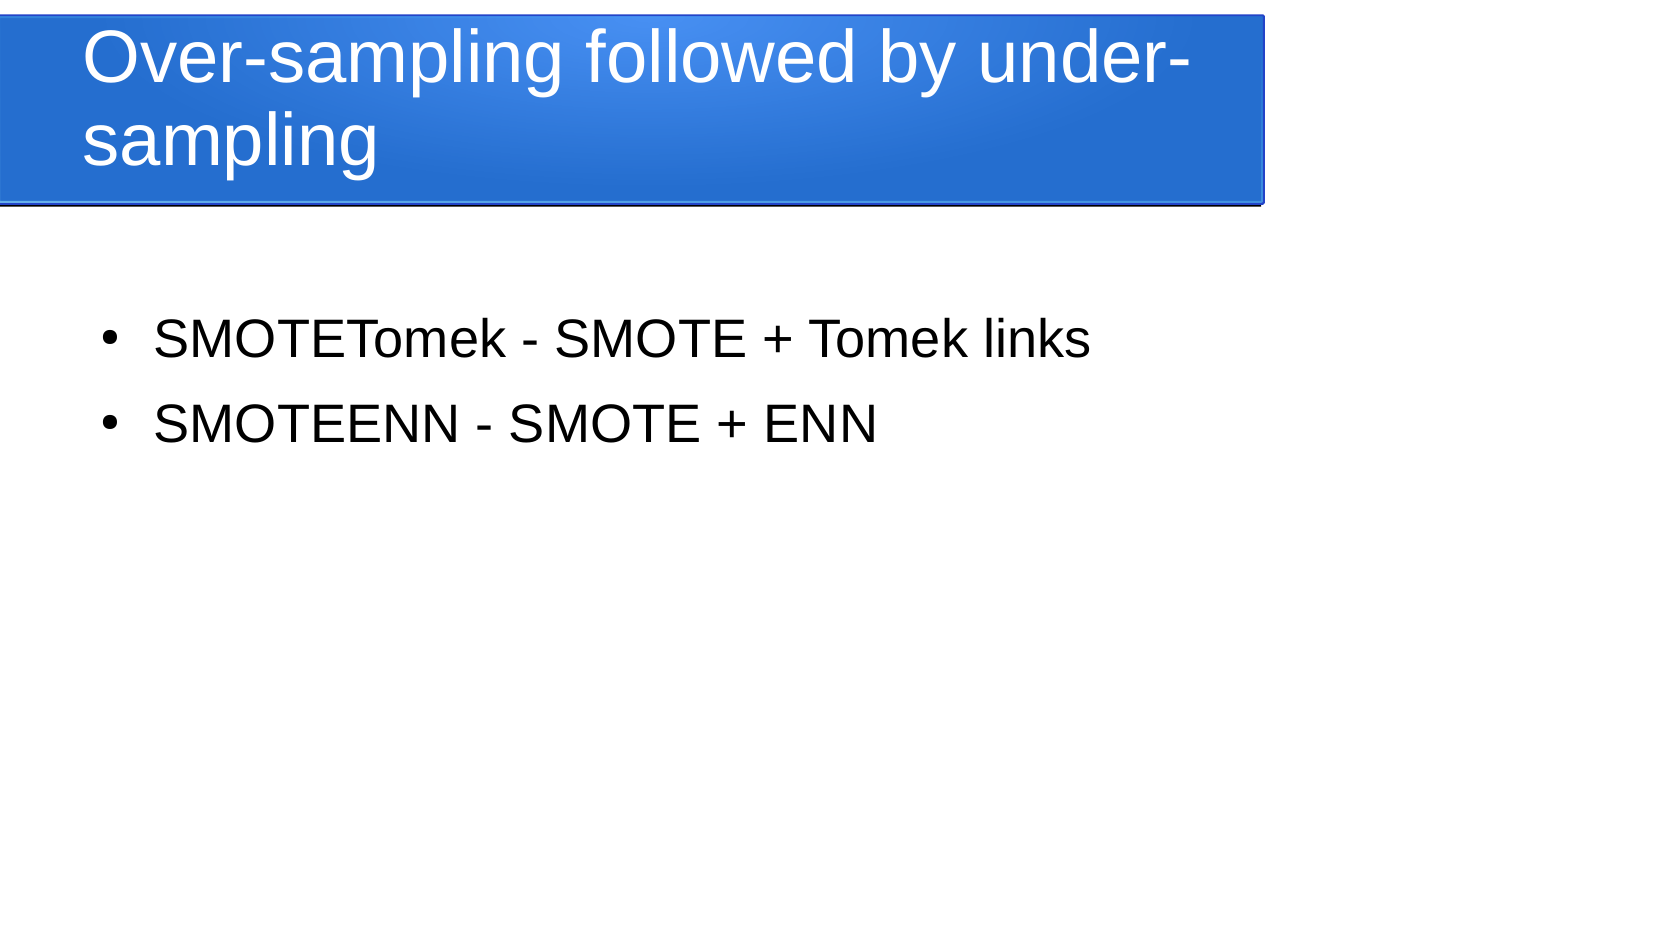

# Over-sampling followed by under-sampling
SMOTETomek - SMOTE + Tomek links
SMOTEENN - SMOTE + ENN